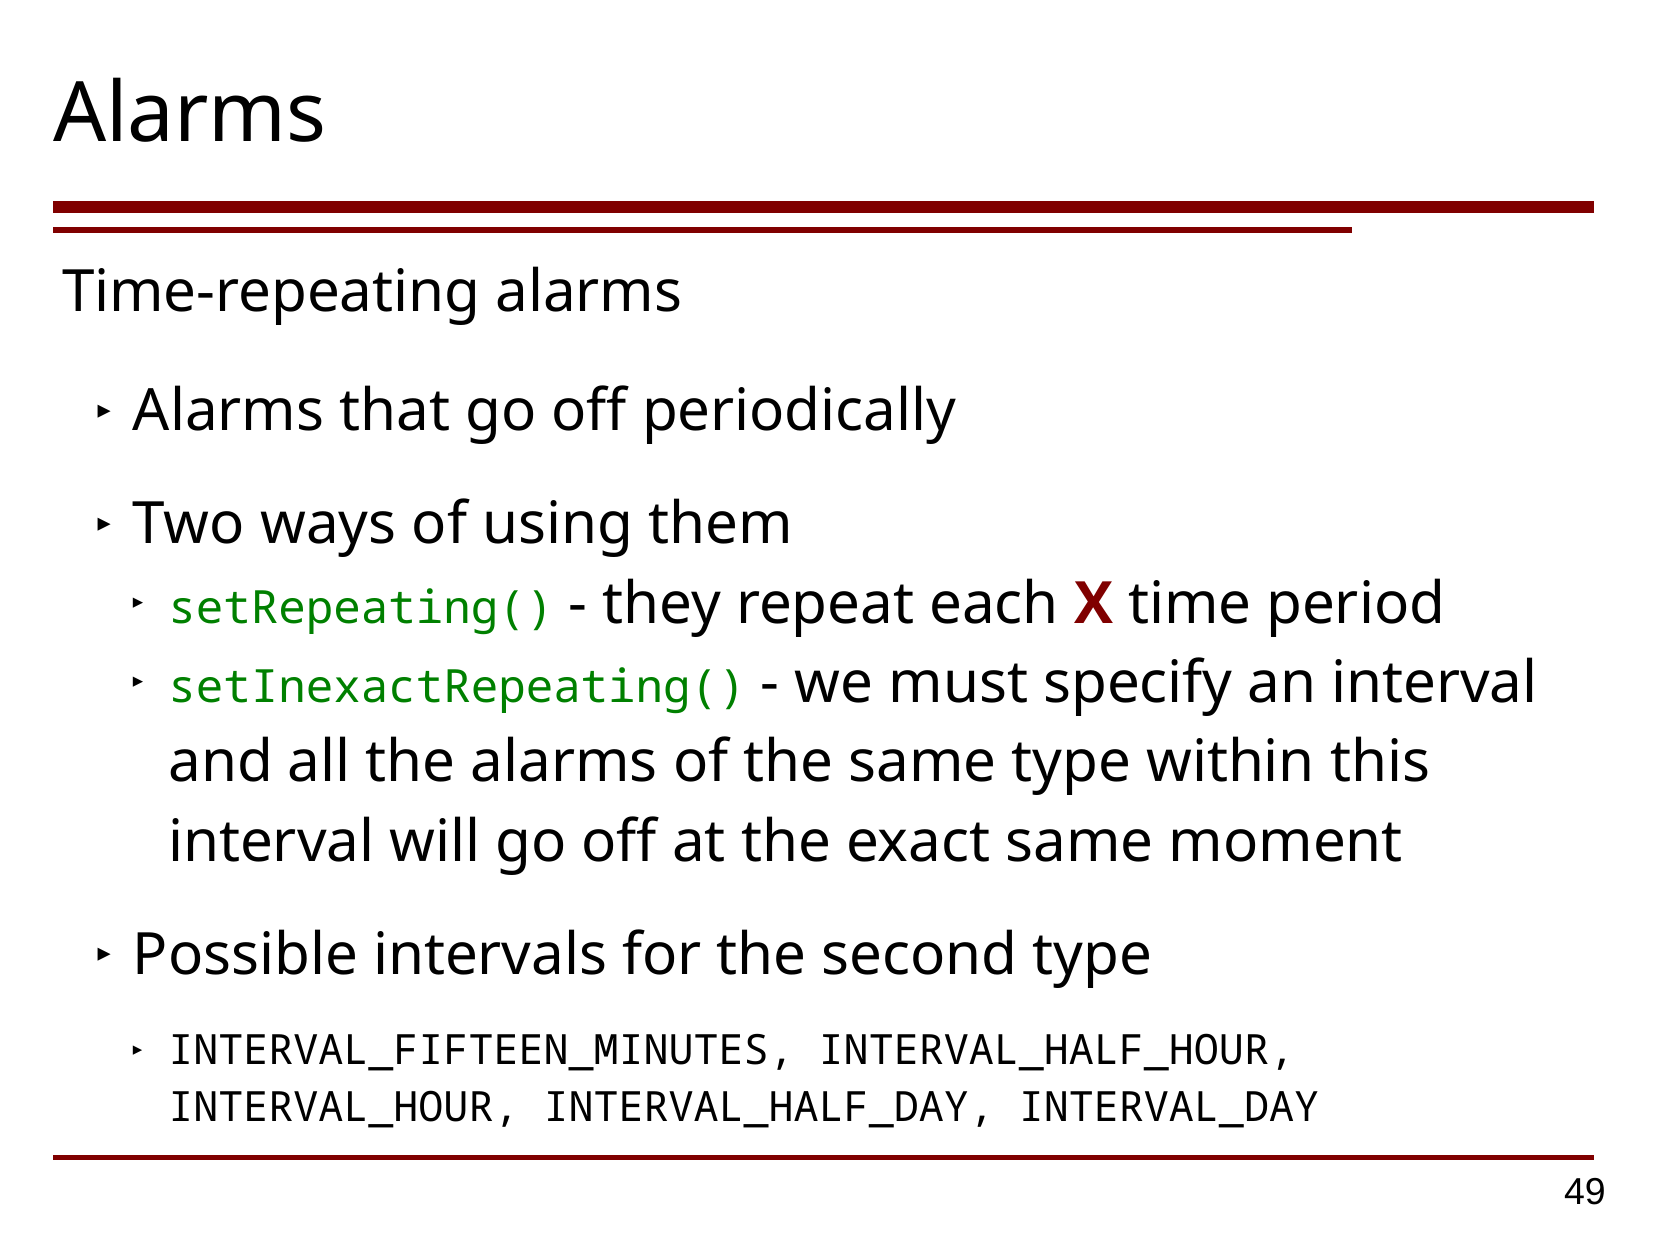

# Alarms
Time-repeating alarms
Alarms that go off periodically
Two ways of using them
setRepeating() - they repeat each X time period
setInexactRepeating() - we must specify an interval and all the alarms of the same type within this interval will go off at the exact same moment
Possible intervals for the second type
INTERVAL_FIFTEEN_MINUTES, INTERVAL_HALF_HOUR, INTERVAL_HOUR, INTERVAL_HALF_DAY, INTERVAL_DAY